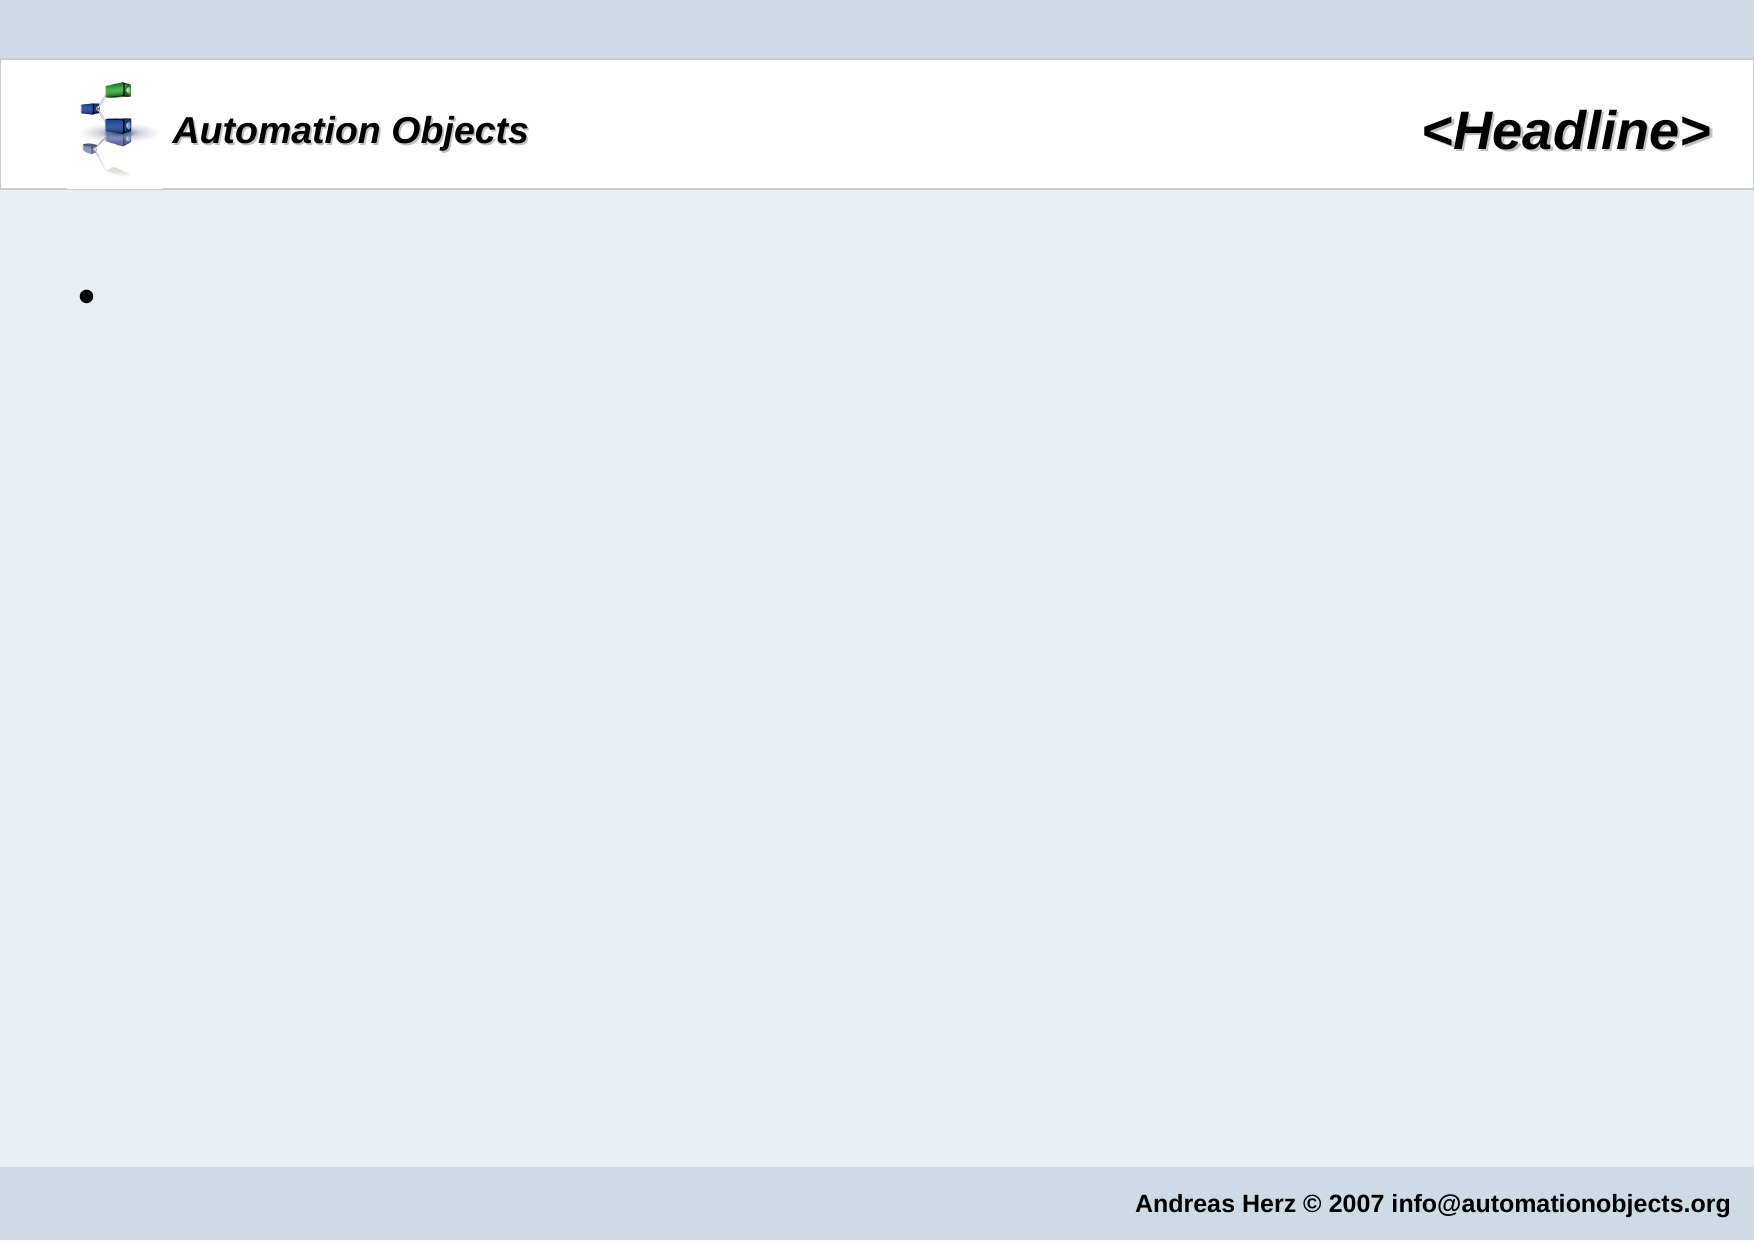

# <Headline>
 Automation Objects
Andreas Herz © 2007 info@automationobjects.org